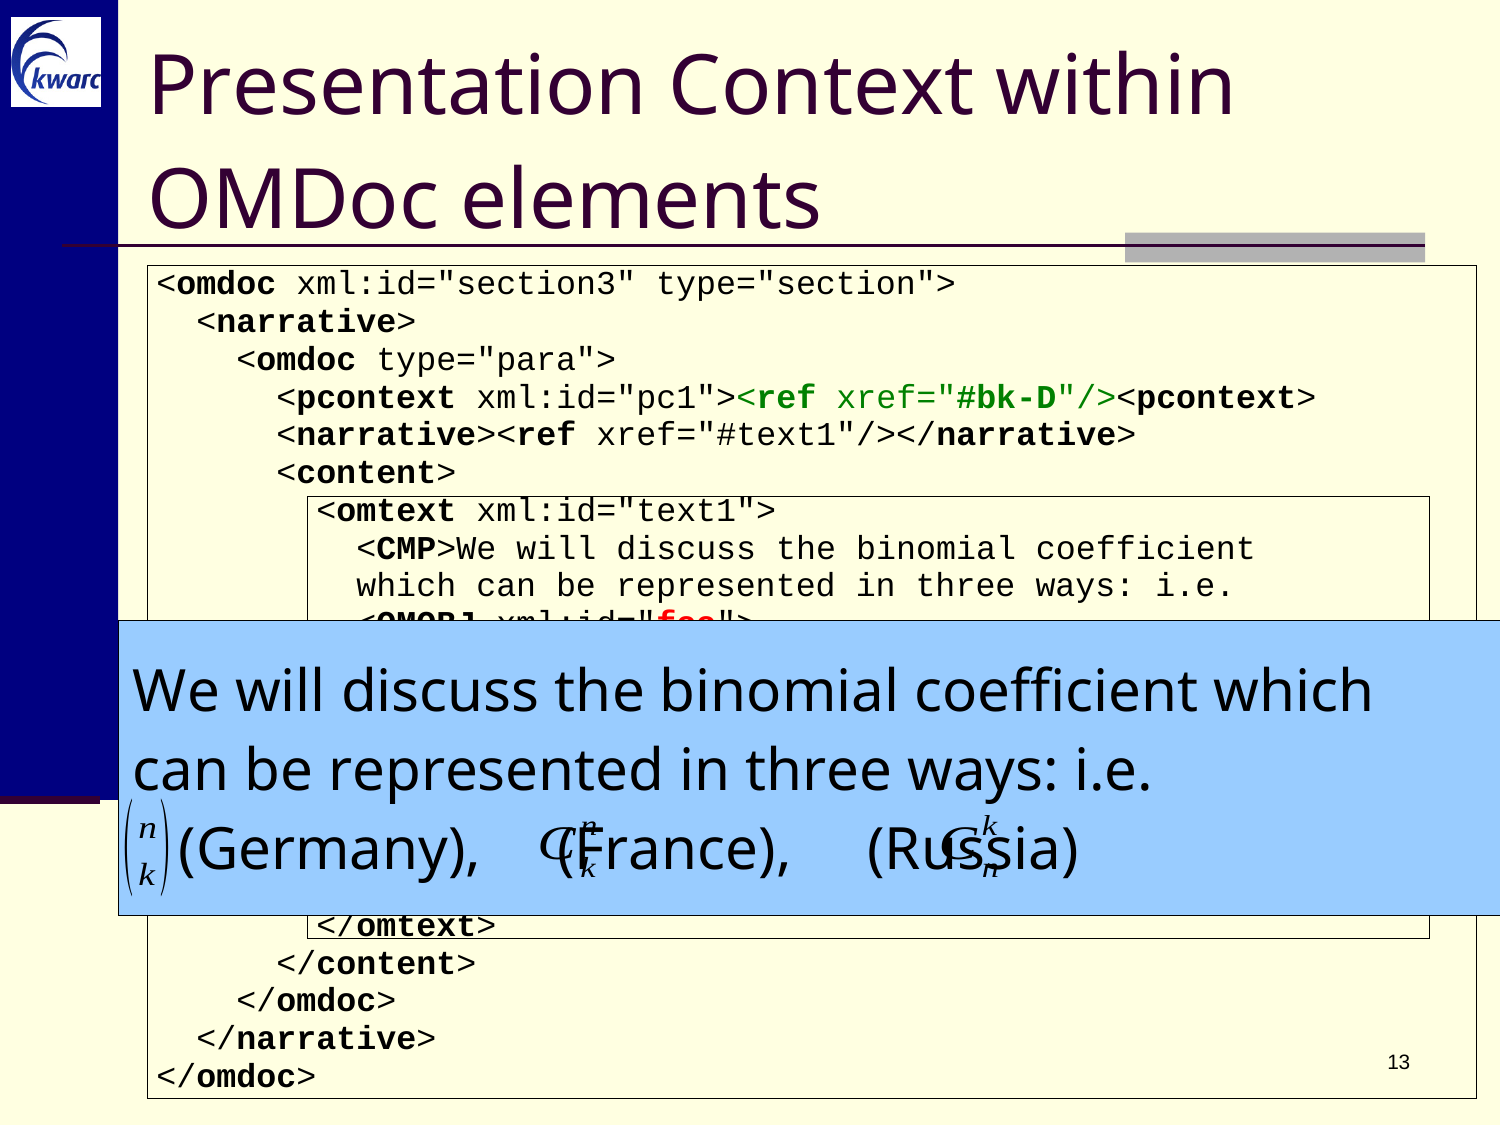

# Presentation Context within OMDoc elements
<omdoc xml:id="section3" type="section">
 <narrative>
 <omdoc type="para">
 <pcontext xml:id="pc1"><ref xref="#bk-D"/><pcontext>
 <narrative><ref xref="#text1"/></narrative>
 <content>
 <omtext xml:id="text1">
 <CMP>We will discuss the binomial coefficient
 which can be represented in three ways: i.e.
 <OMOBJ xml:id="foo">
 <OMA>
 <OMS cd="bk" name="bk"/>
 <OMV name="n"/></OMV name="k"/>
 </OMA>
 </OMOBJ> (Germany),
 <ref xref="#foo" pc="#bk-F"/> (France), and
 <ref xref="#foo" pc="#bk-R"/> (Russia) </CMP>
 </omtext>
 </content>
 </omdoc>
 </narrative>
</omdoc>
We will discuss the binomial coefficient which can be represented in three ways: i.e.
 (Germany), (France), (Russia)
13